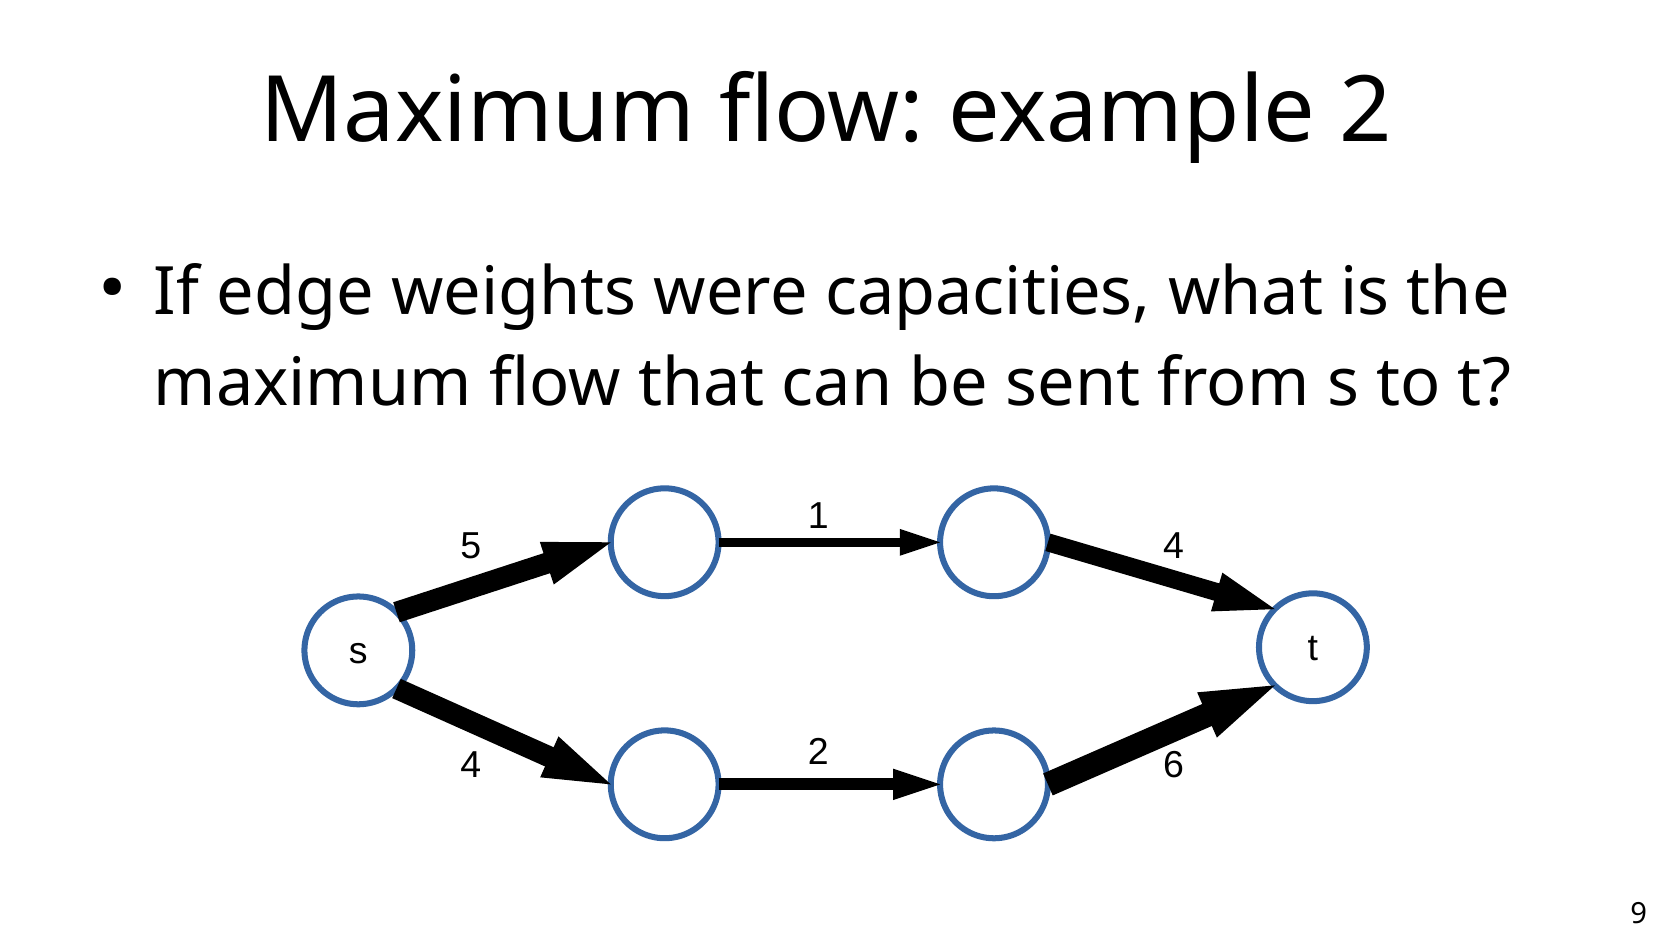

# Maximum flow: example 2
If edge weights were capacities, what is the maximum flow that can be sent from s to t?
1
5
4
t
s
2
4
6
9